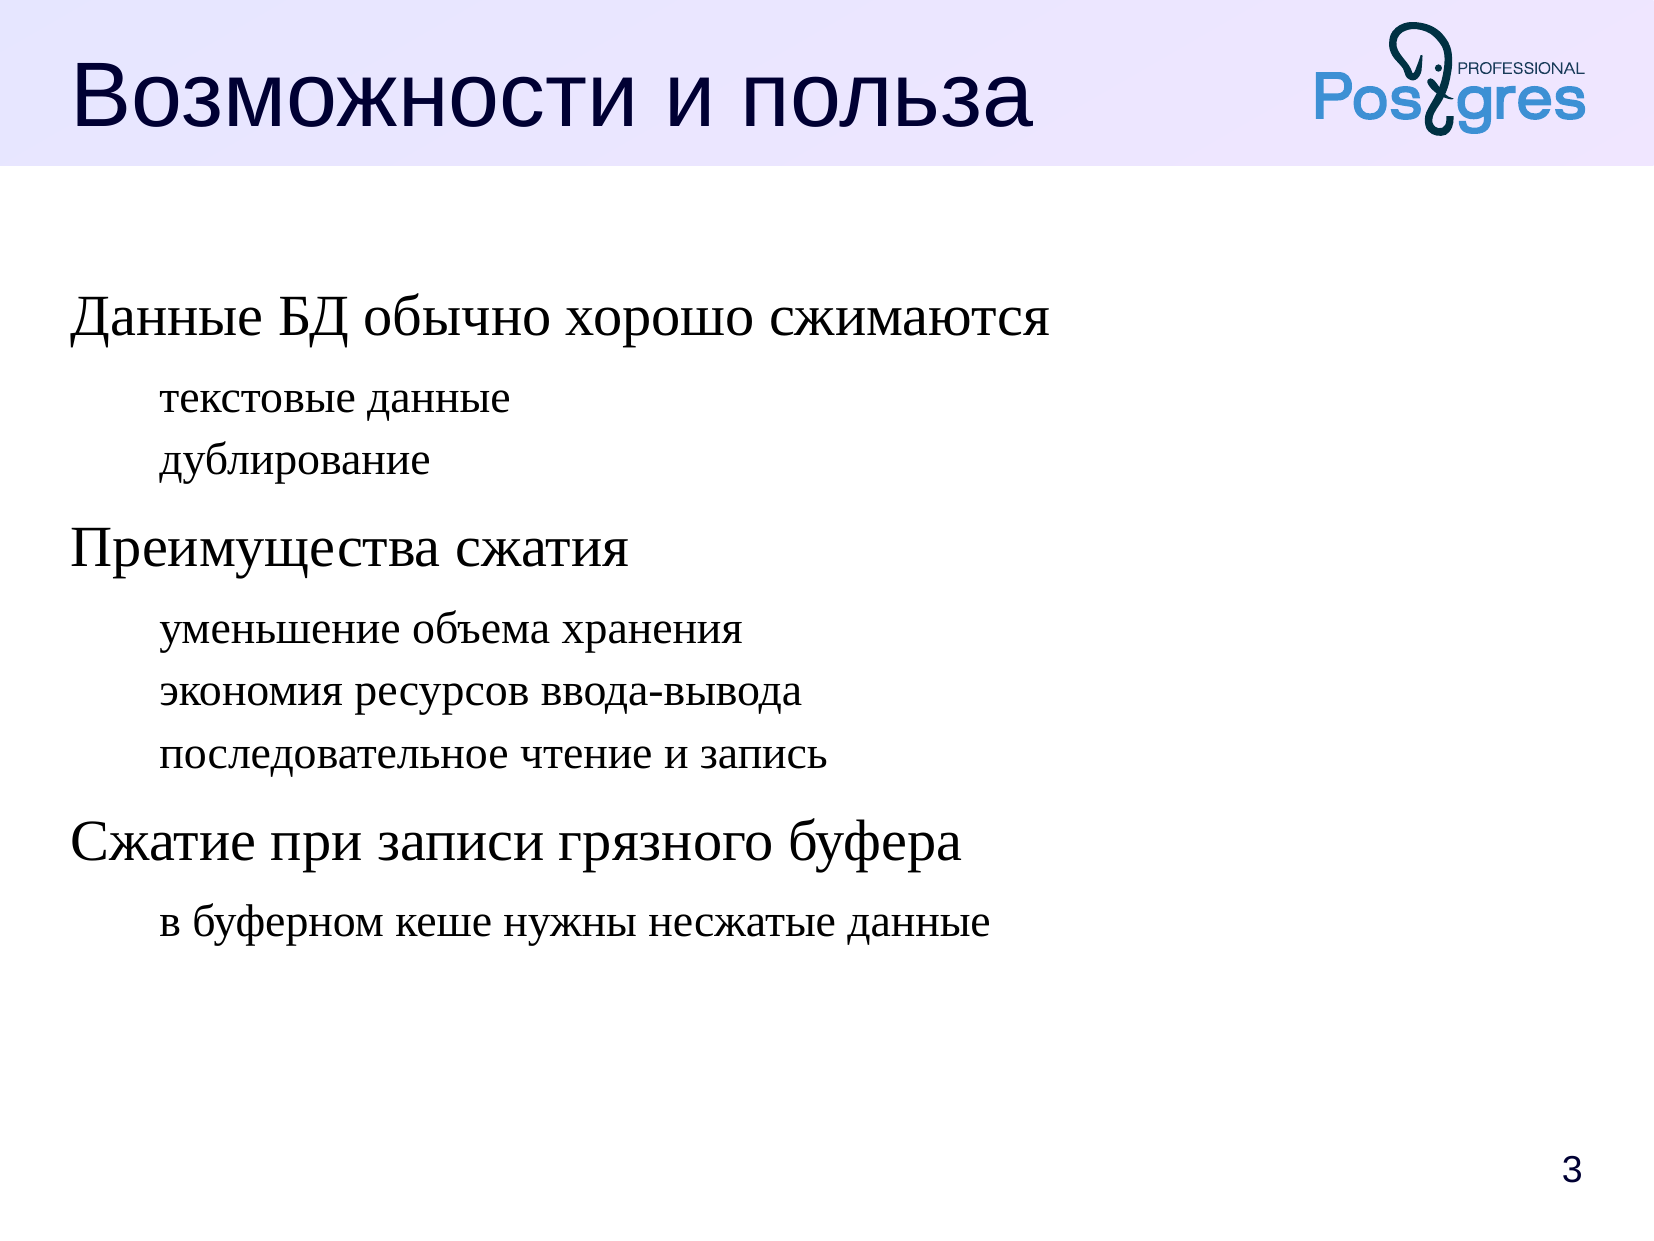

# Возможности и польза
Данные БД обычно хорошо сжимаются
текстовые данные
дублирование
Преимущества сжатия
уменьшение объема хранения
экономия ресурсов ввода-вывода
последовательное чтение и запись
Сжатие при записи грязного буфера
в буферном кеше нужны несжатые данные